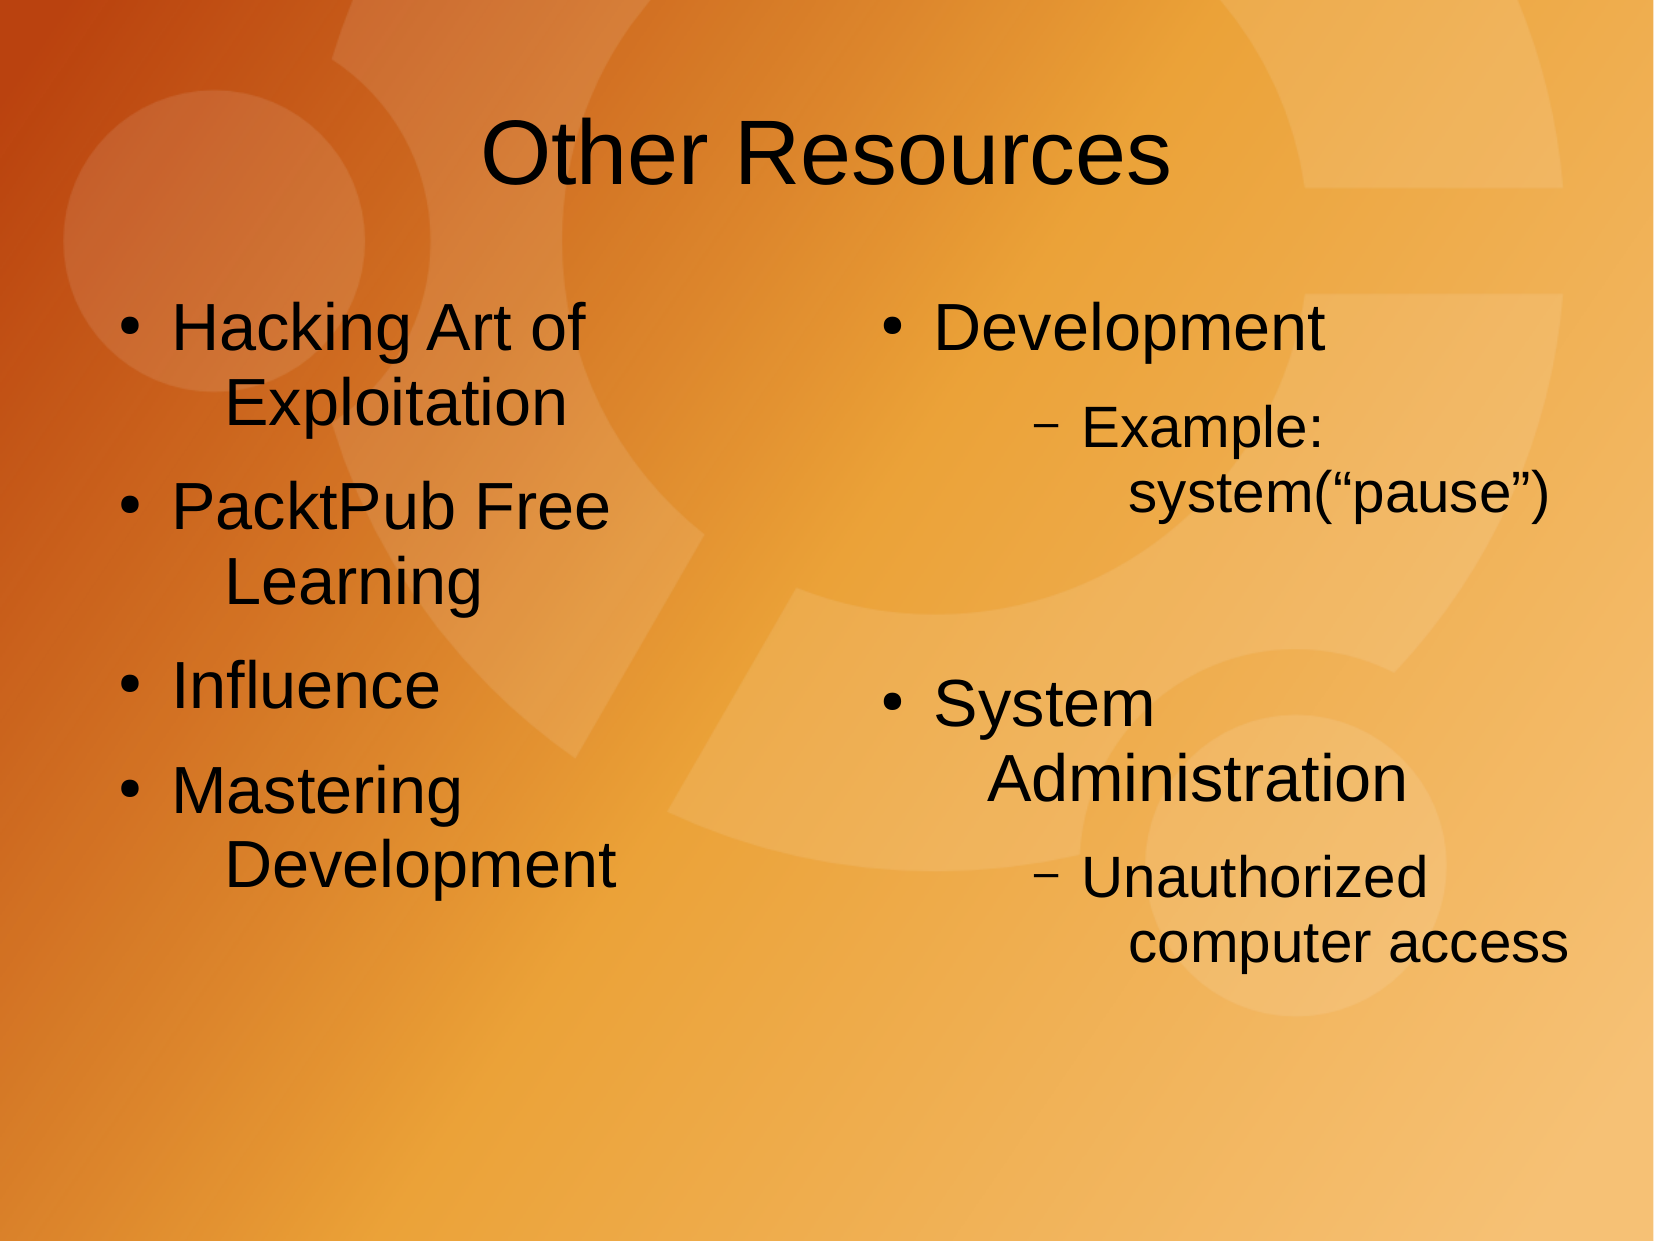

# Other Resources
Hacking Art of Exploitation
PacktPub Free Learning
Influence
Mastering Development
Development
Example: system(“pause”)
System Administration
Unauthorized computer access